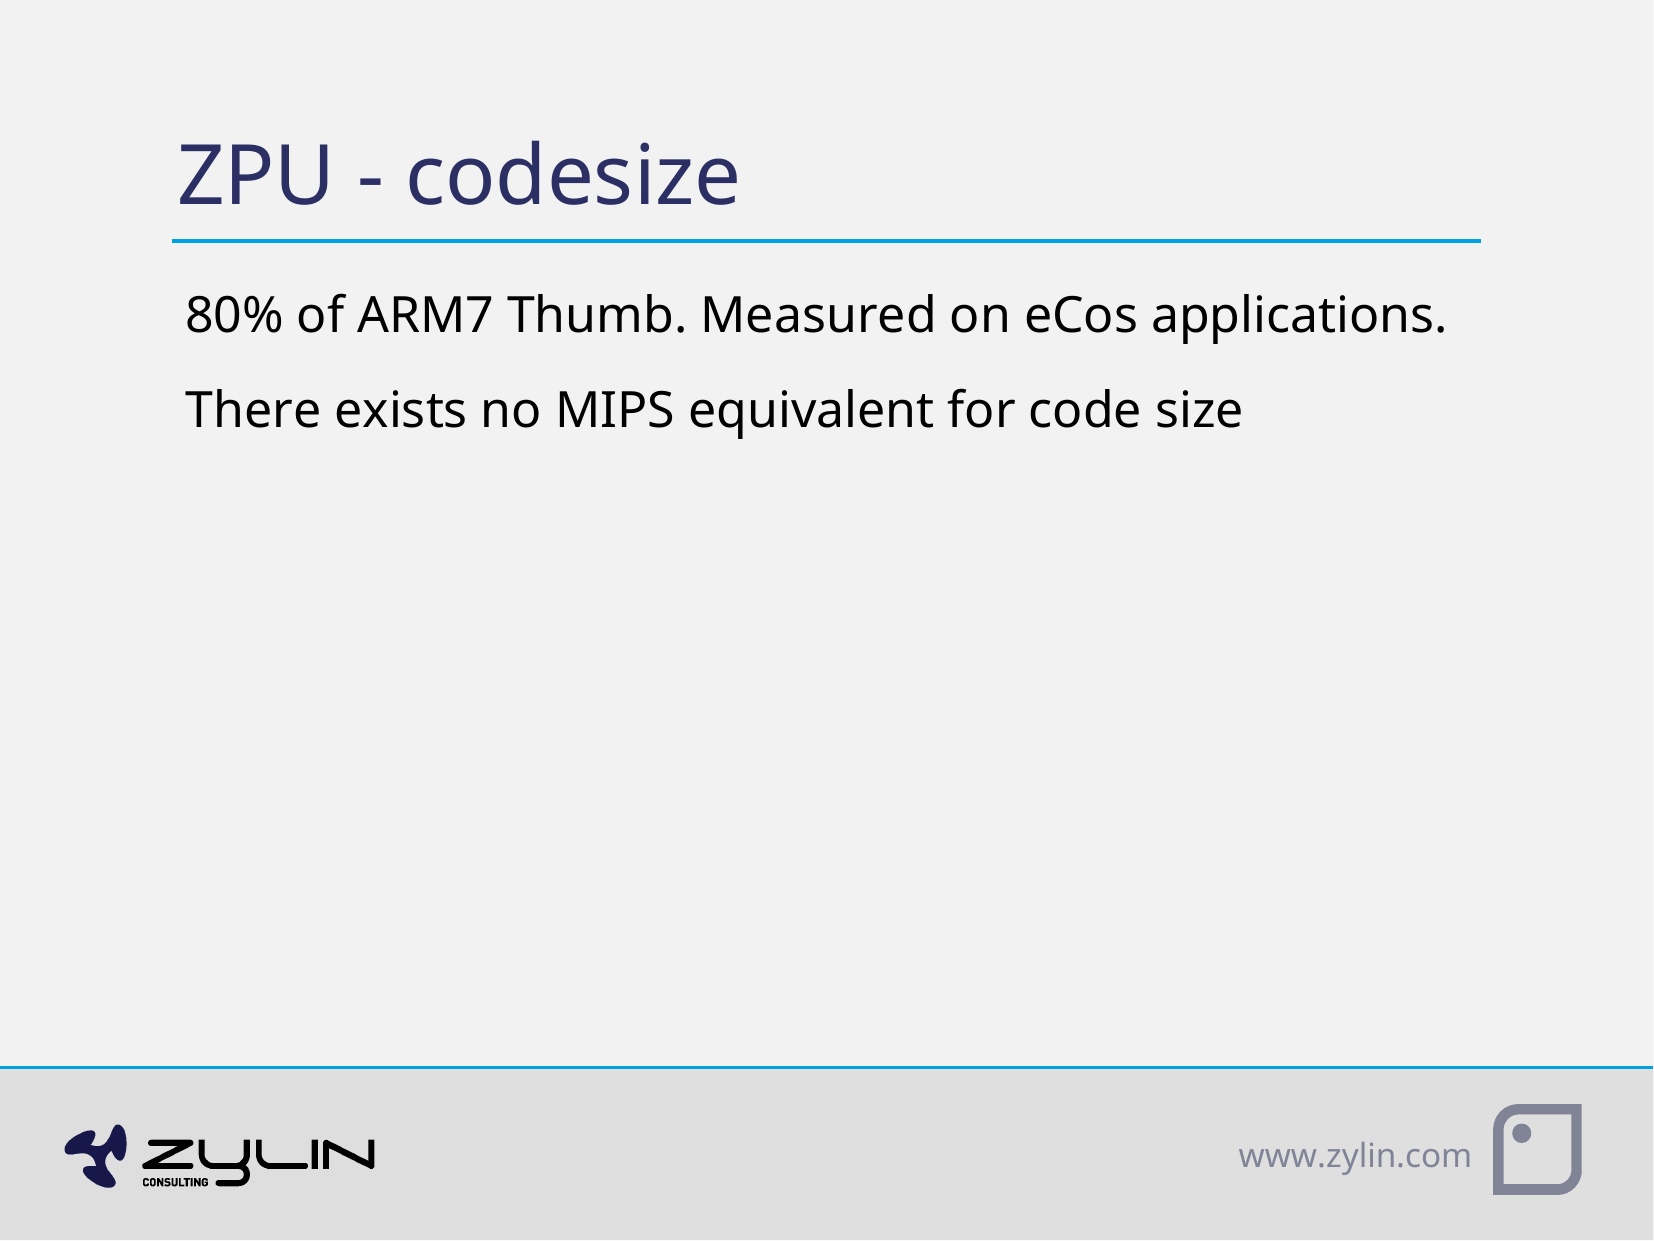

# ZPU - codesize
80% of ARM7 Thumb. Measured on eCos applications.
There exists no MIPS equivalent for code size